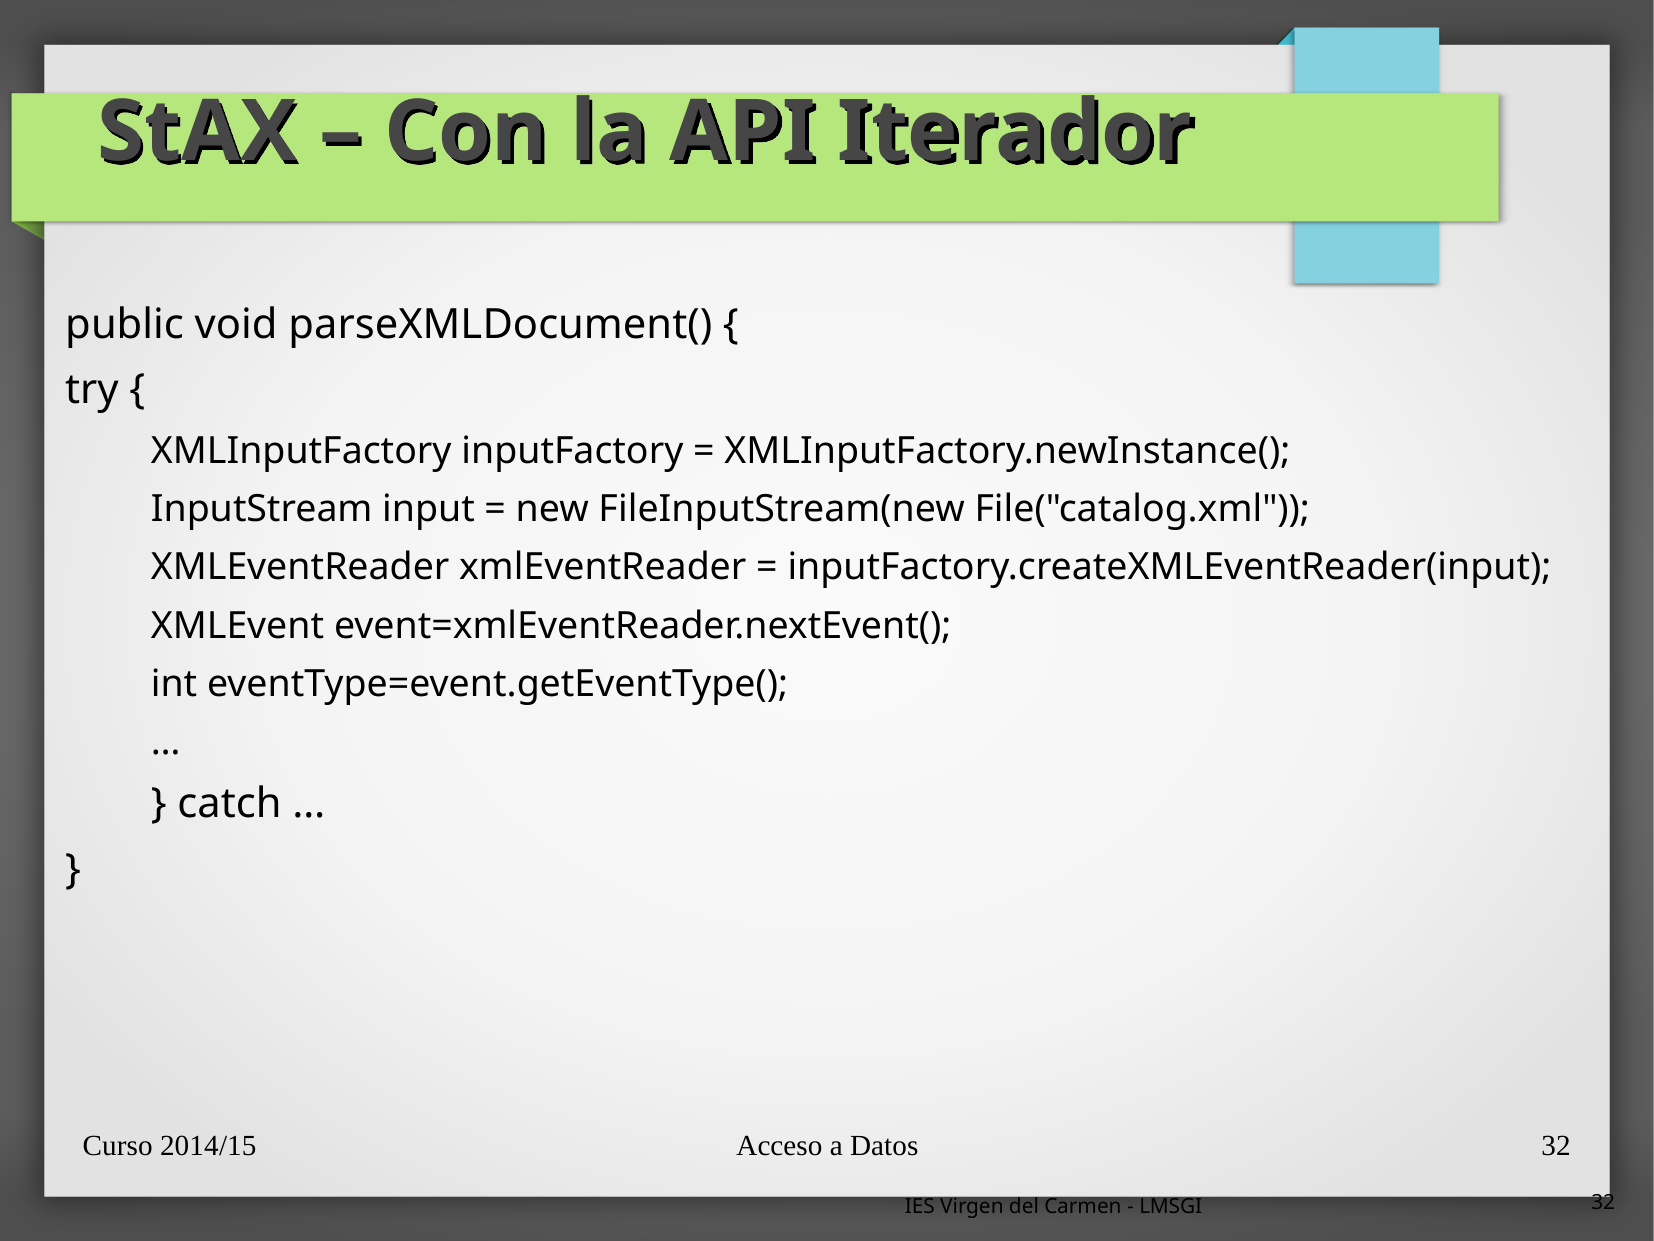

StAX – Con la API Iterador
# public void parseXMLDocument() {
try {
XMLInputFactory inputFactory = XMLInputFactory.newInstance();
InputStream input = new FileInputStream(new File("catalog.xml"));
XMLEventReader xmlEventReader = inputFactory.createXMLEventReader(input);
XMLEvent event=xmlEventReader.nextEvent();
int eventType=event.getEventType();
…
} catch …
}
Curso 2014/15
Acceso a Datos
32
IES Virgen del Carmen - LMSGI